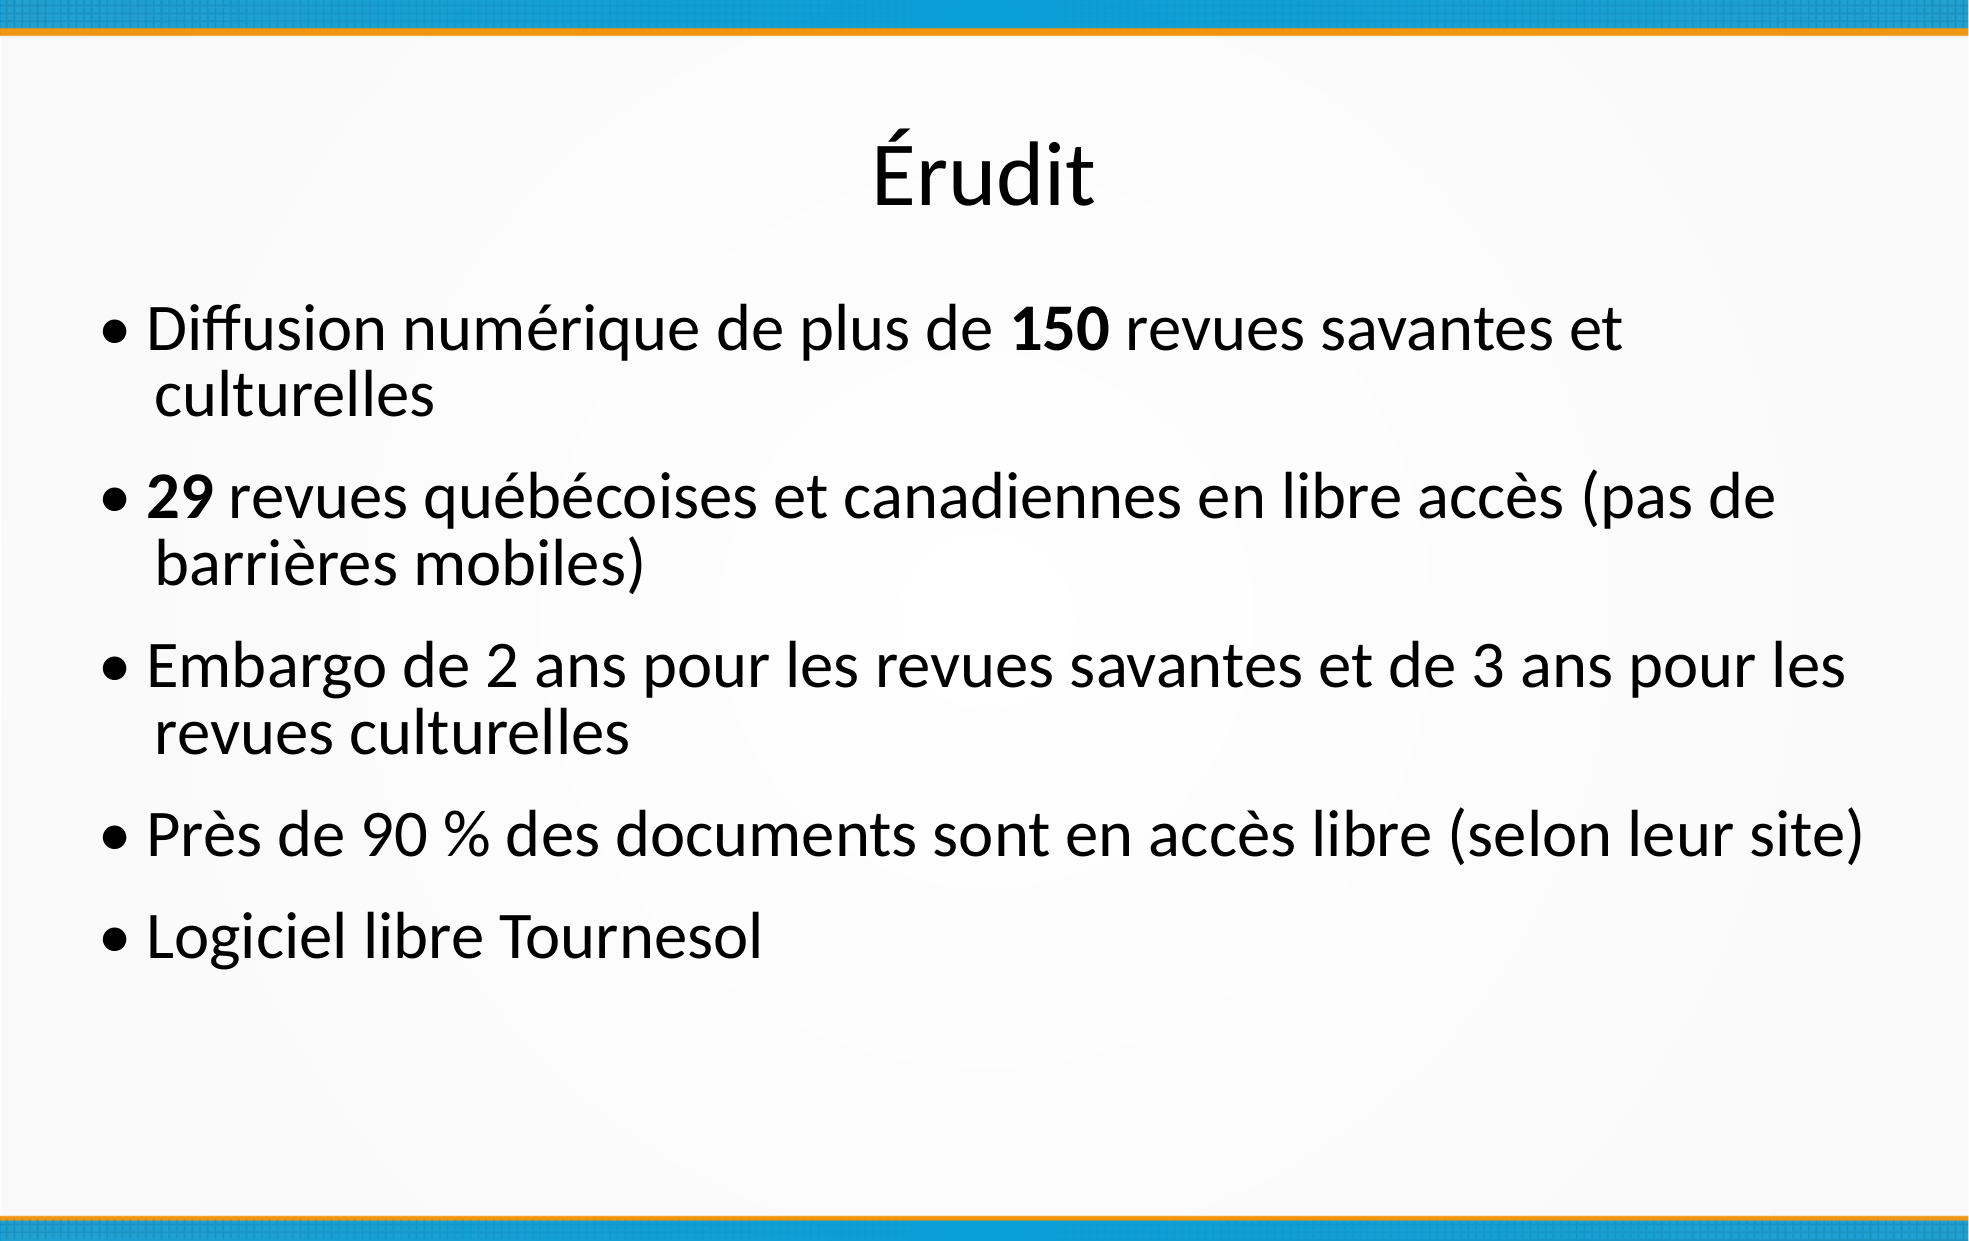

# Érudit
• Diffusion numérique de plus de 150 revues savantes et culturelles
• 29 revues québécoises et canadiennes en libre accès (pas de barrières mobiles)
• Embargo de 2 ans pour les revues savantes et de 3 ans pour les revues culturelles
• Près de 90 % des documents sont en accès libre (selon leur site)
• Logiciel libre Tournesol